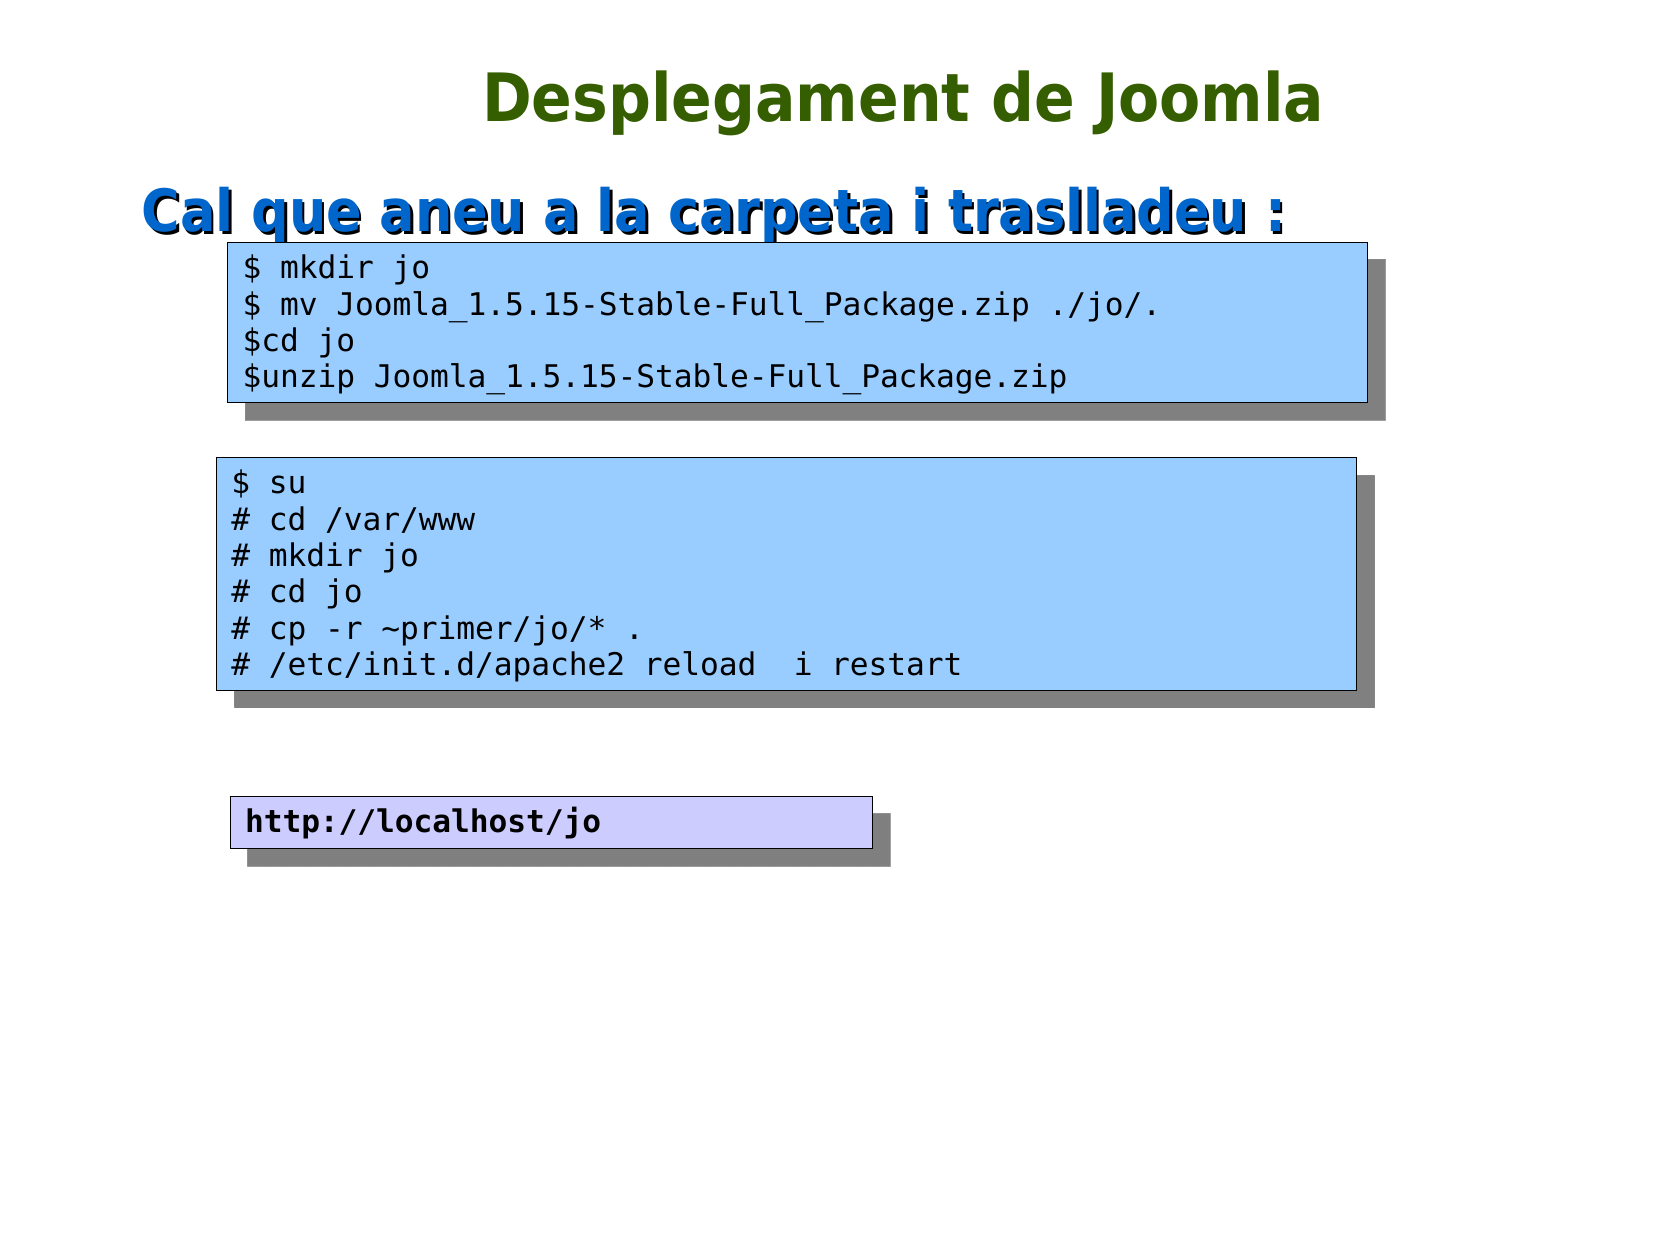

# Desplegament de Joomla
Cal que aneu a la carpeta i traslladeu :
$ mkdir jo
$ mv Joomla_1.5.15-Stable-Full_Package.zip ./jo/.
$cd jo
$unzip Joomla_1.5.15-Stable-Full_Package.zip
$ su
# cd /var/www
# mkdir jo
# cd jo
# cp -r ~primer/jo/* .
# /etc/init.d/apache2 reload i restart
http://localhost/jo